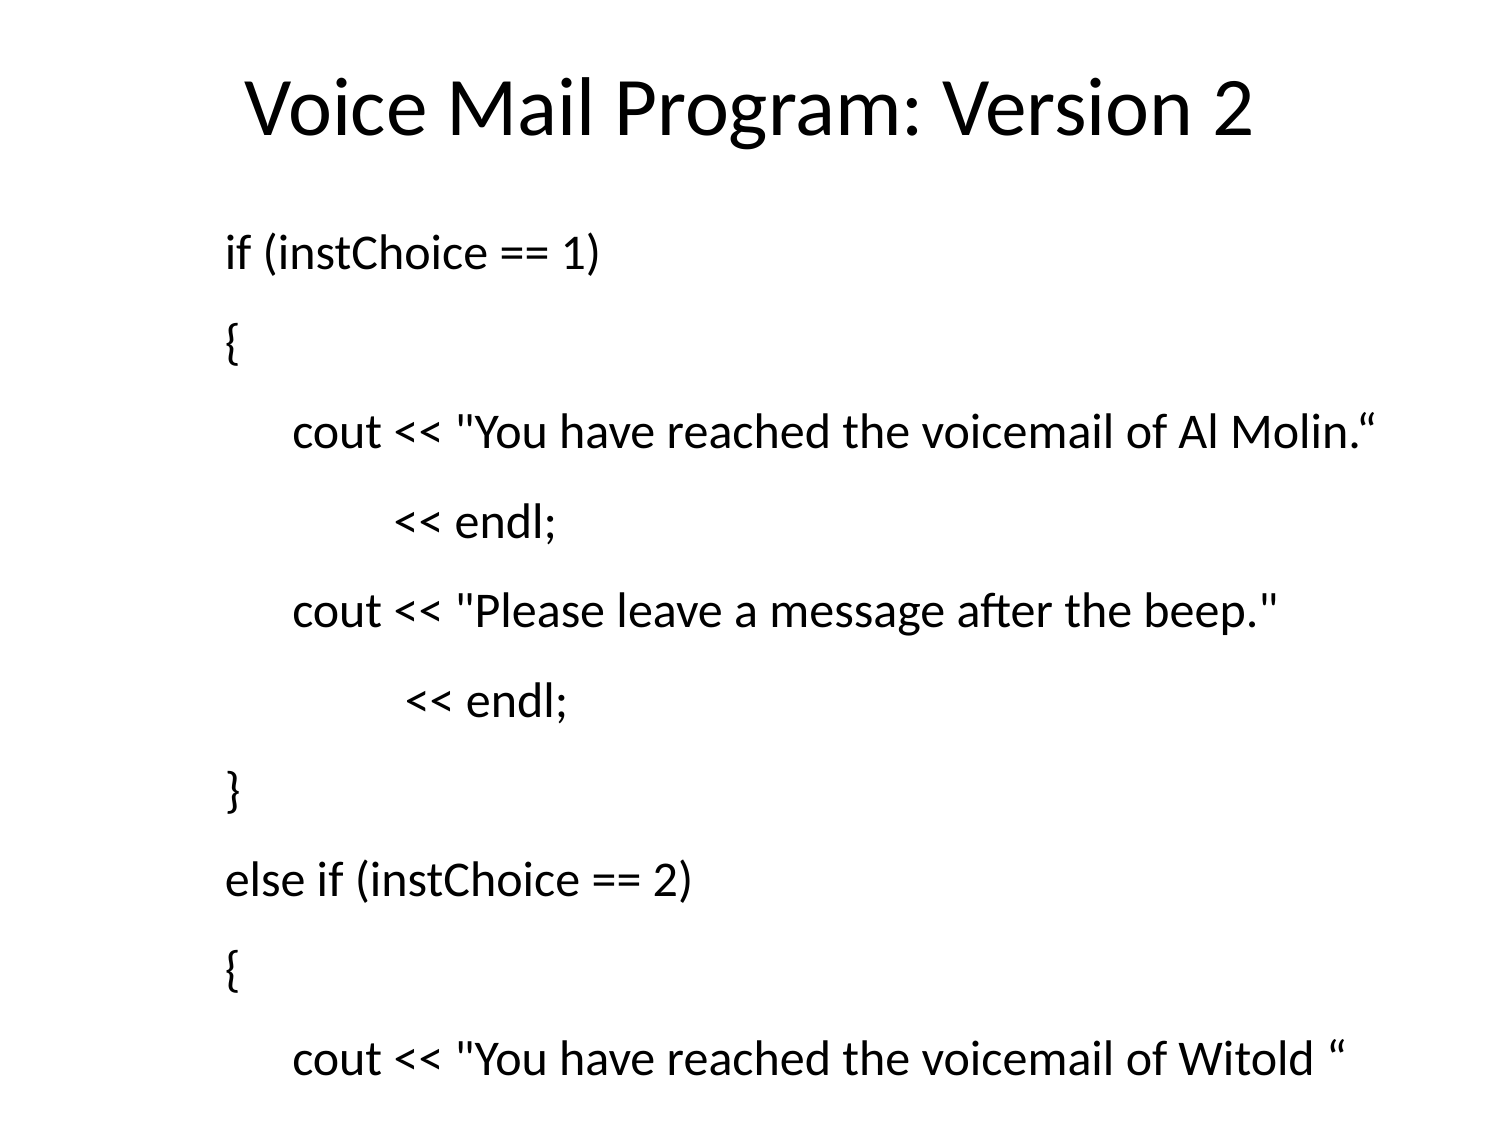

# Voice Mail Program: Version 2
 if (instChoice == 1)
 {
 cout << "You have reached the voicemail of Al Molin.“
 << endl;
 cout << "Please leave a message after the beep."
 << endl;
 }
 else if (instChoice == 2)
 {
 cout << "You have reached the voicemail of Witold “
 				<< "Sieradzan." << endl;
 cout << "Please leave a message after the beep."
 << endl;
 }